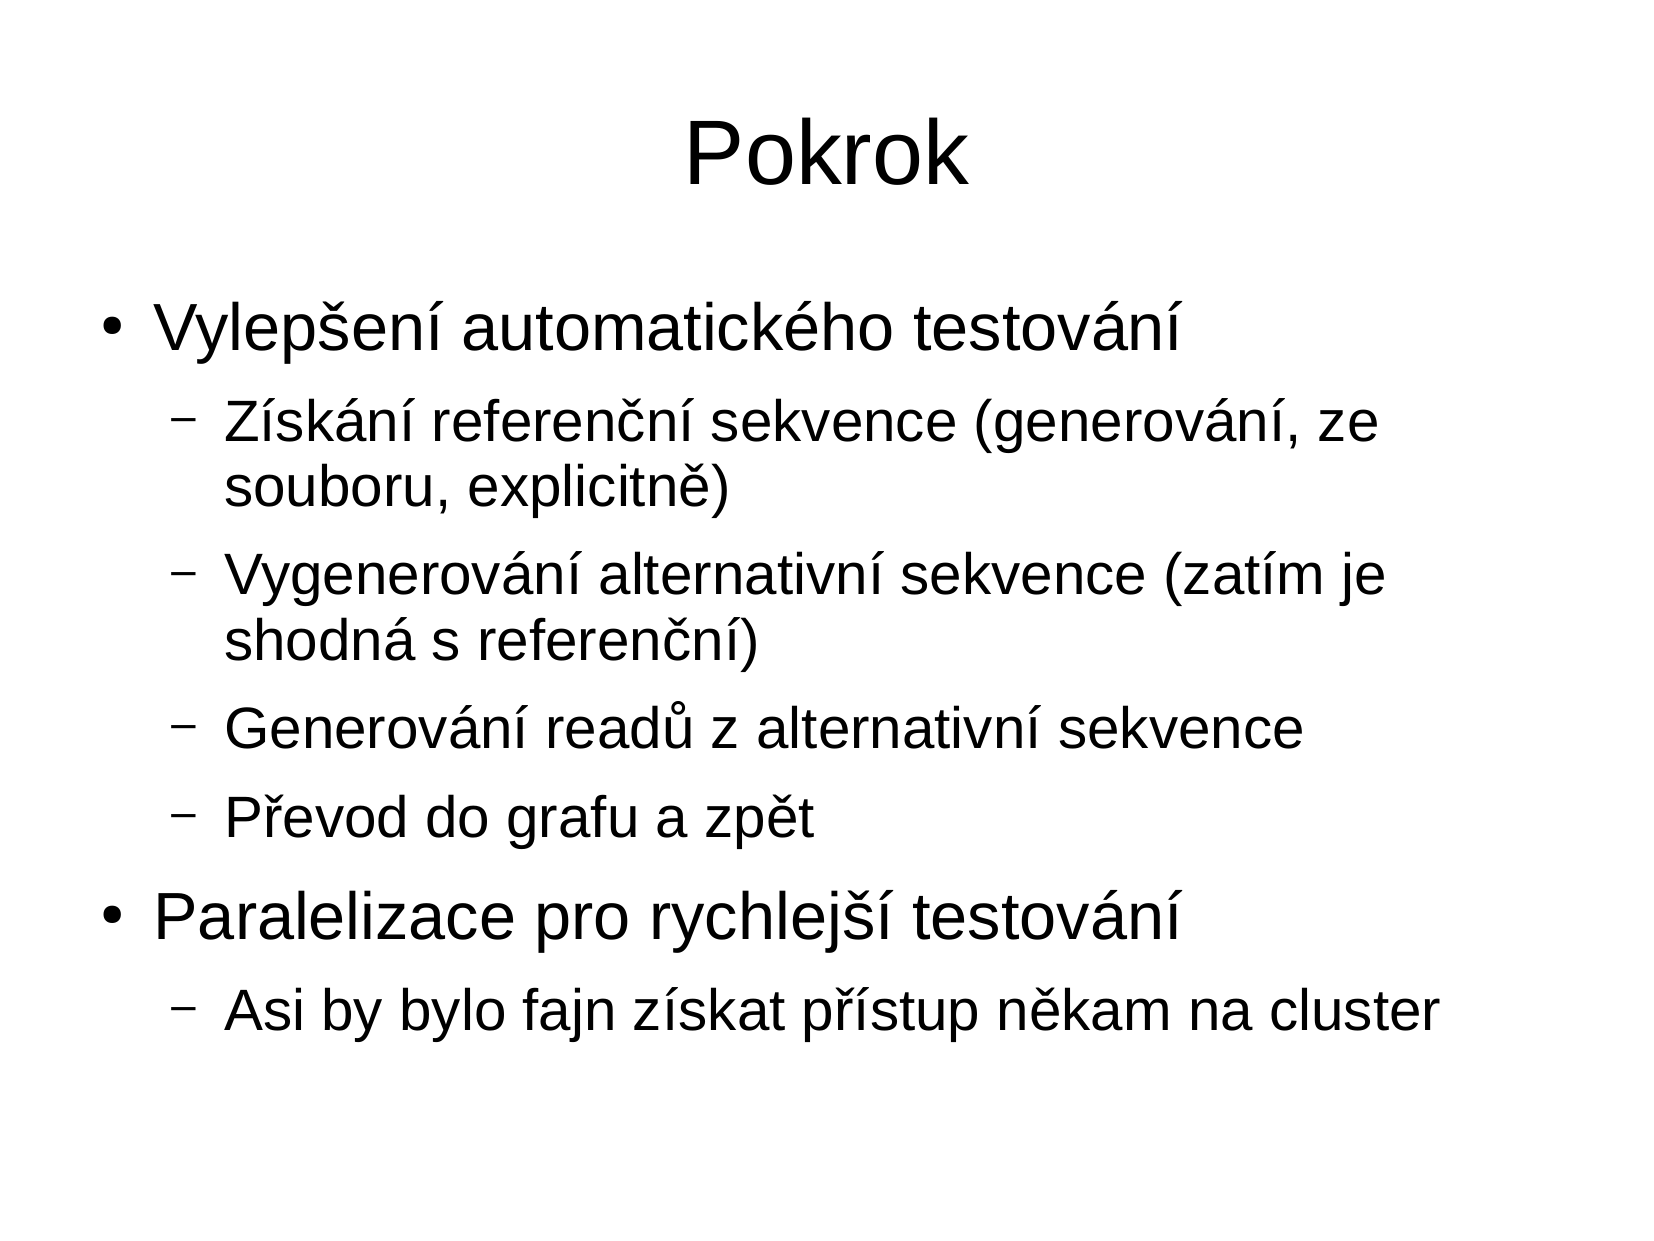

# Pokrok
Vylepšení automatického testování
Získání referenční sekvence (generování, ze souboru, explicitně)
Vygenerování alternativní sekvence (zatím je shodná s referenční)
Generování readů z alternativní sekvence
Převod do grafu a zpět
Paralelizace pro rychlejší testování
Asi by bylo fajn získat přístup někam na cluster